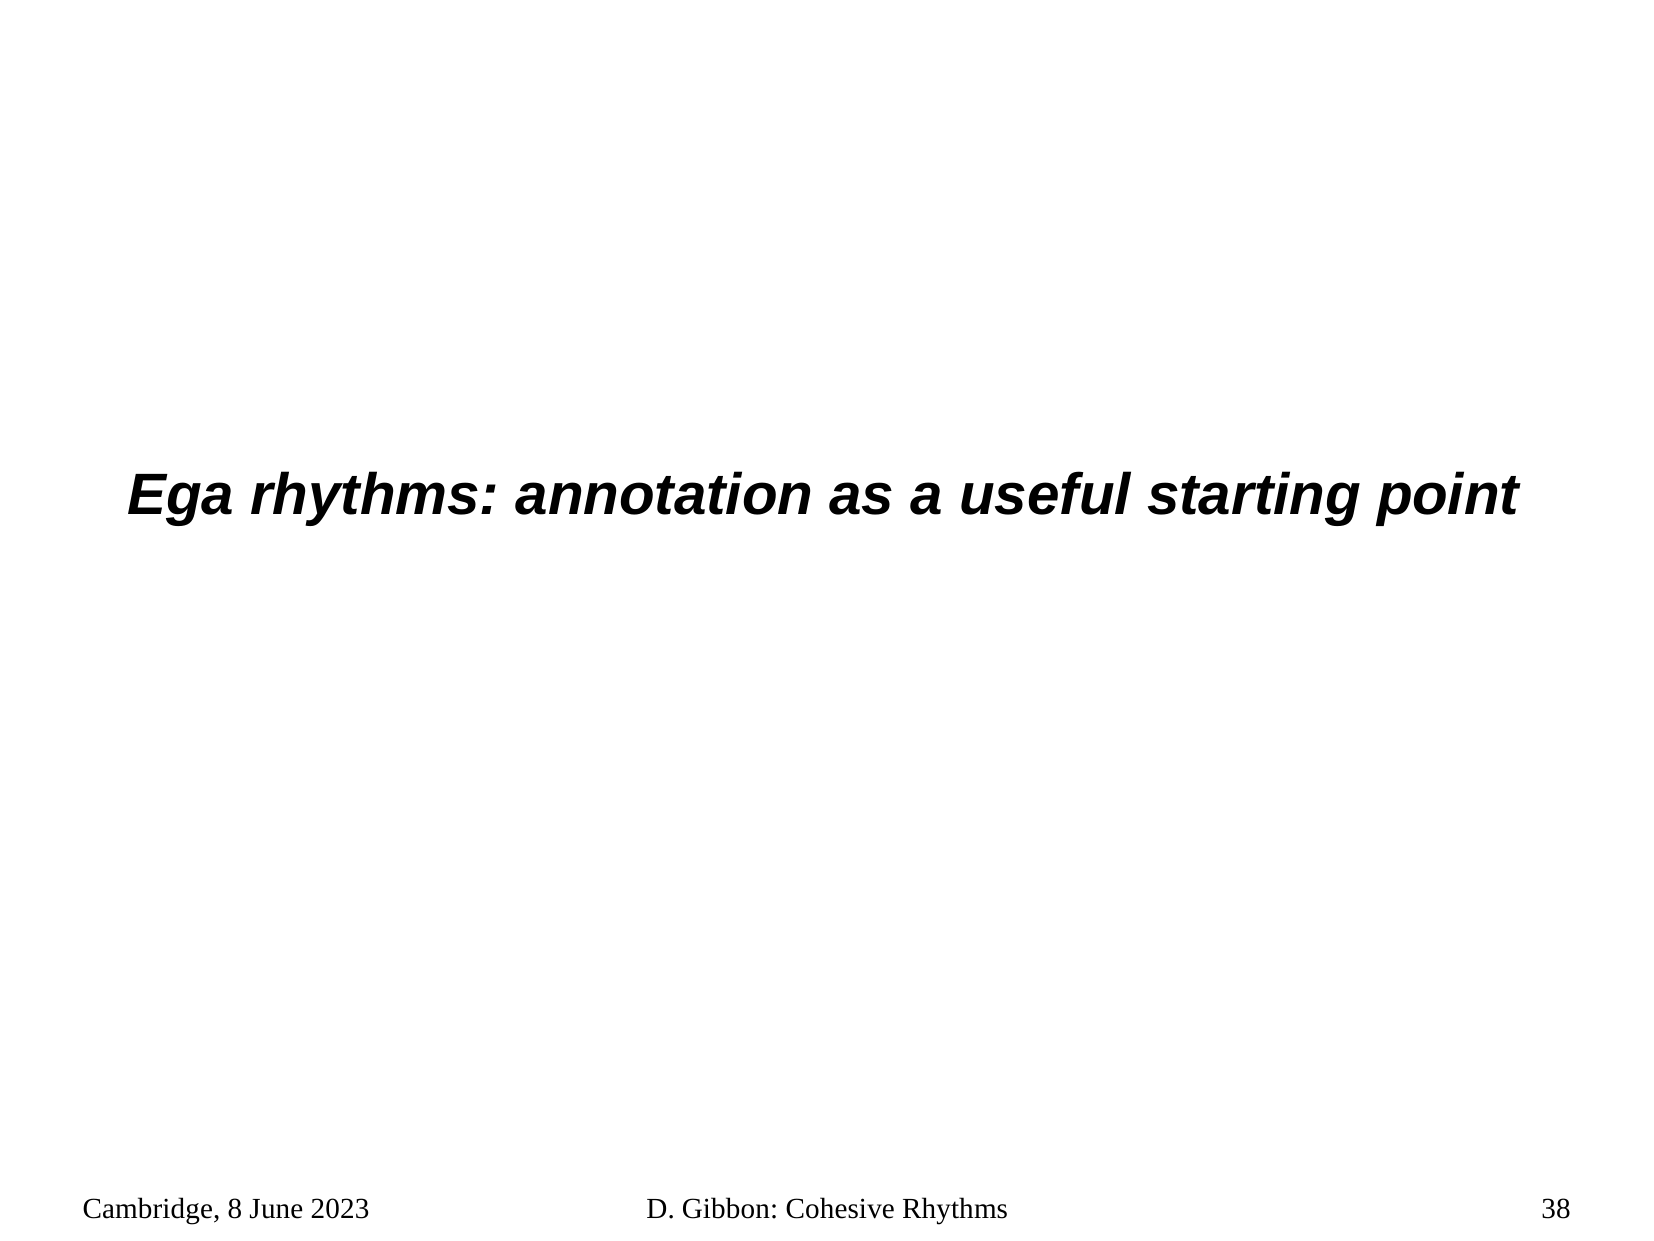

# Ega rhythms: annotation as a useful starting point
Cambridge, 8 June 2023
D. Gibbon: Cohesive Rhythms
38